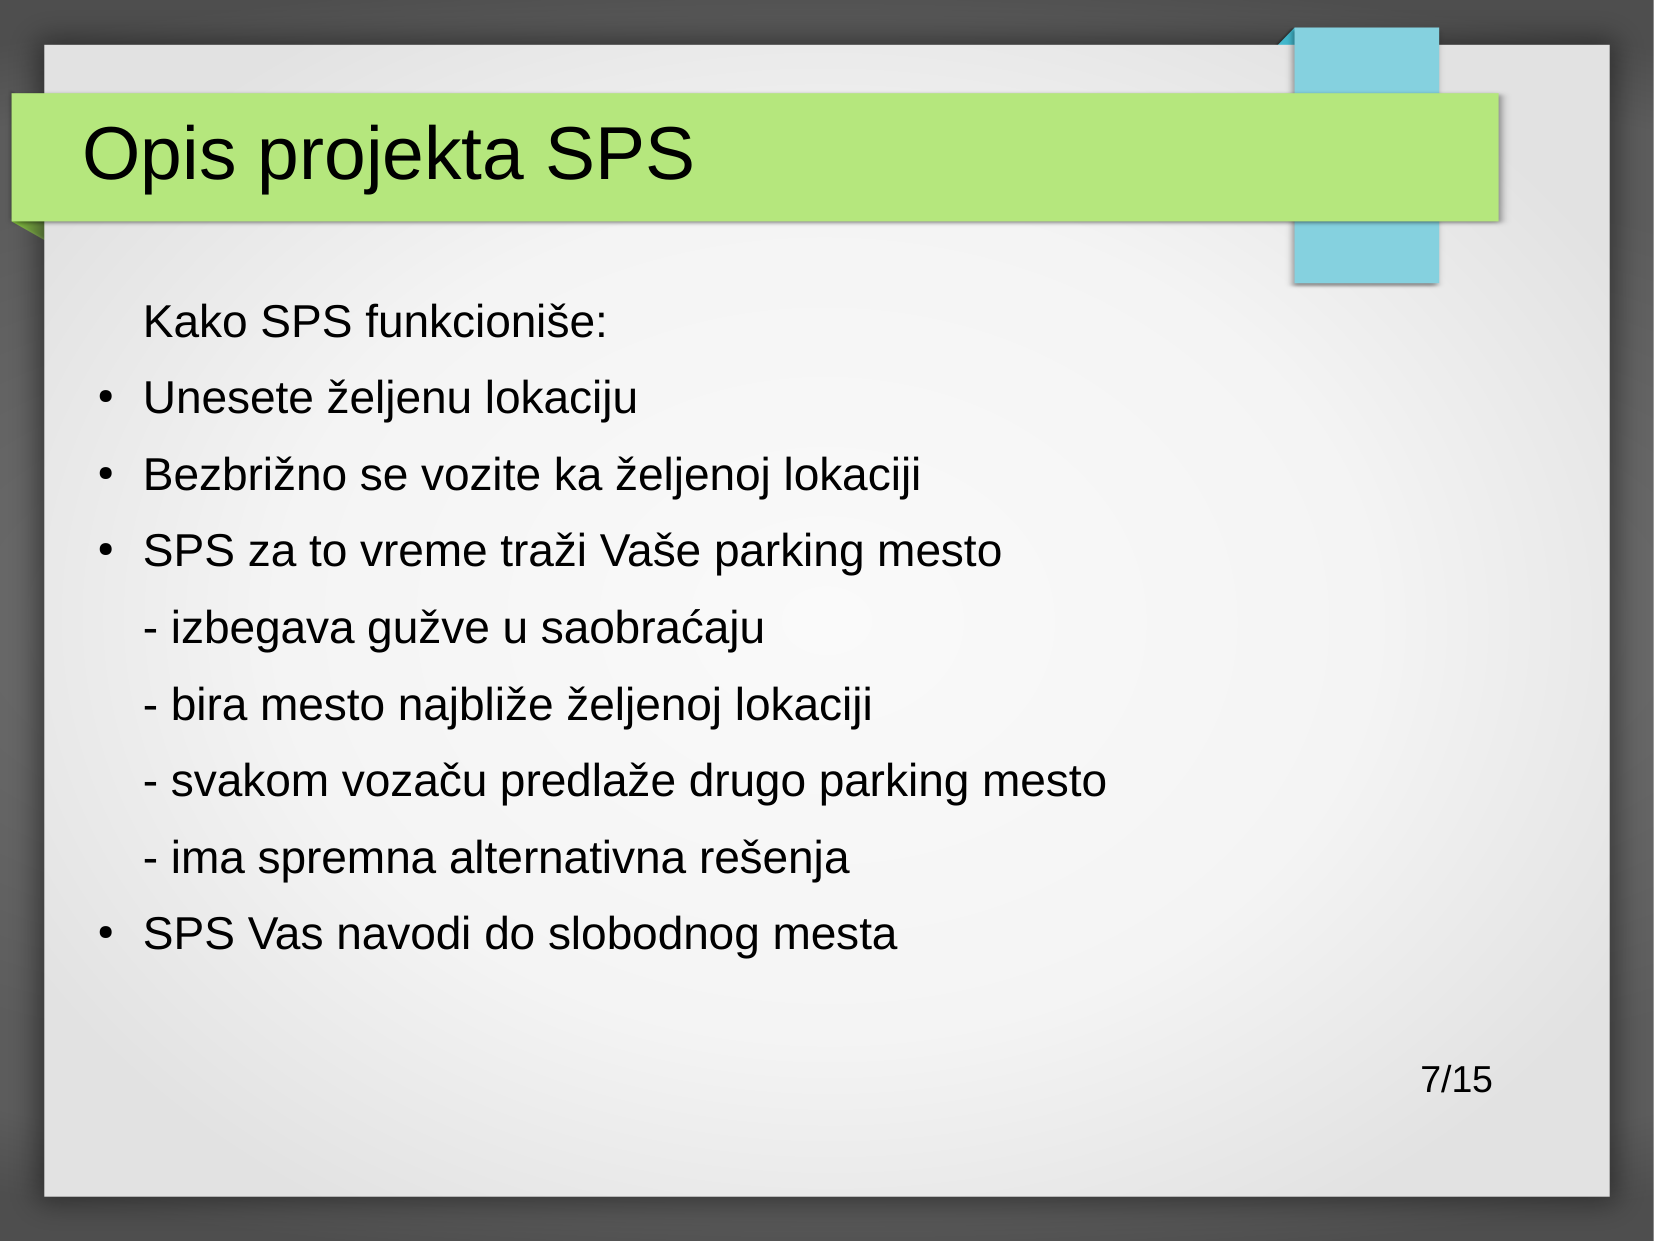

# Opis projekta SPS
Kako SPS funkcioniše:
Unesete željenu lokaciju
Bezbrižno se vozite ka željenoj lokaciji
SPS za to vreme traži Vaše parking mesto
- izbegava gužve u saobraćaju
- bira mesto najbliže željenoj lokaciji
- svakom vozaču predlaže drugo parking mesto
- ima spremna alternativna rešenja
SPS Vas navodi do slobodnog mesta
7/15